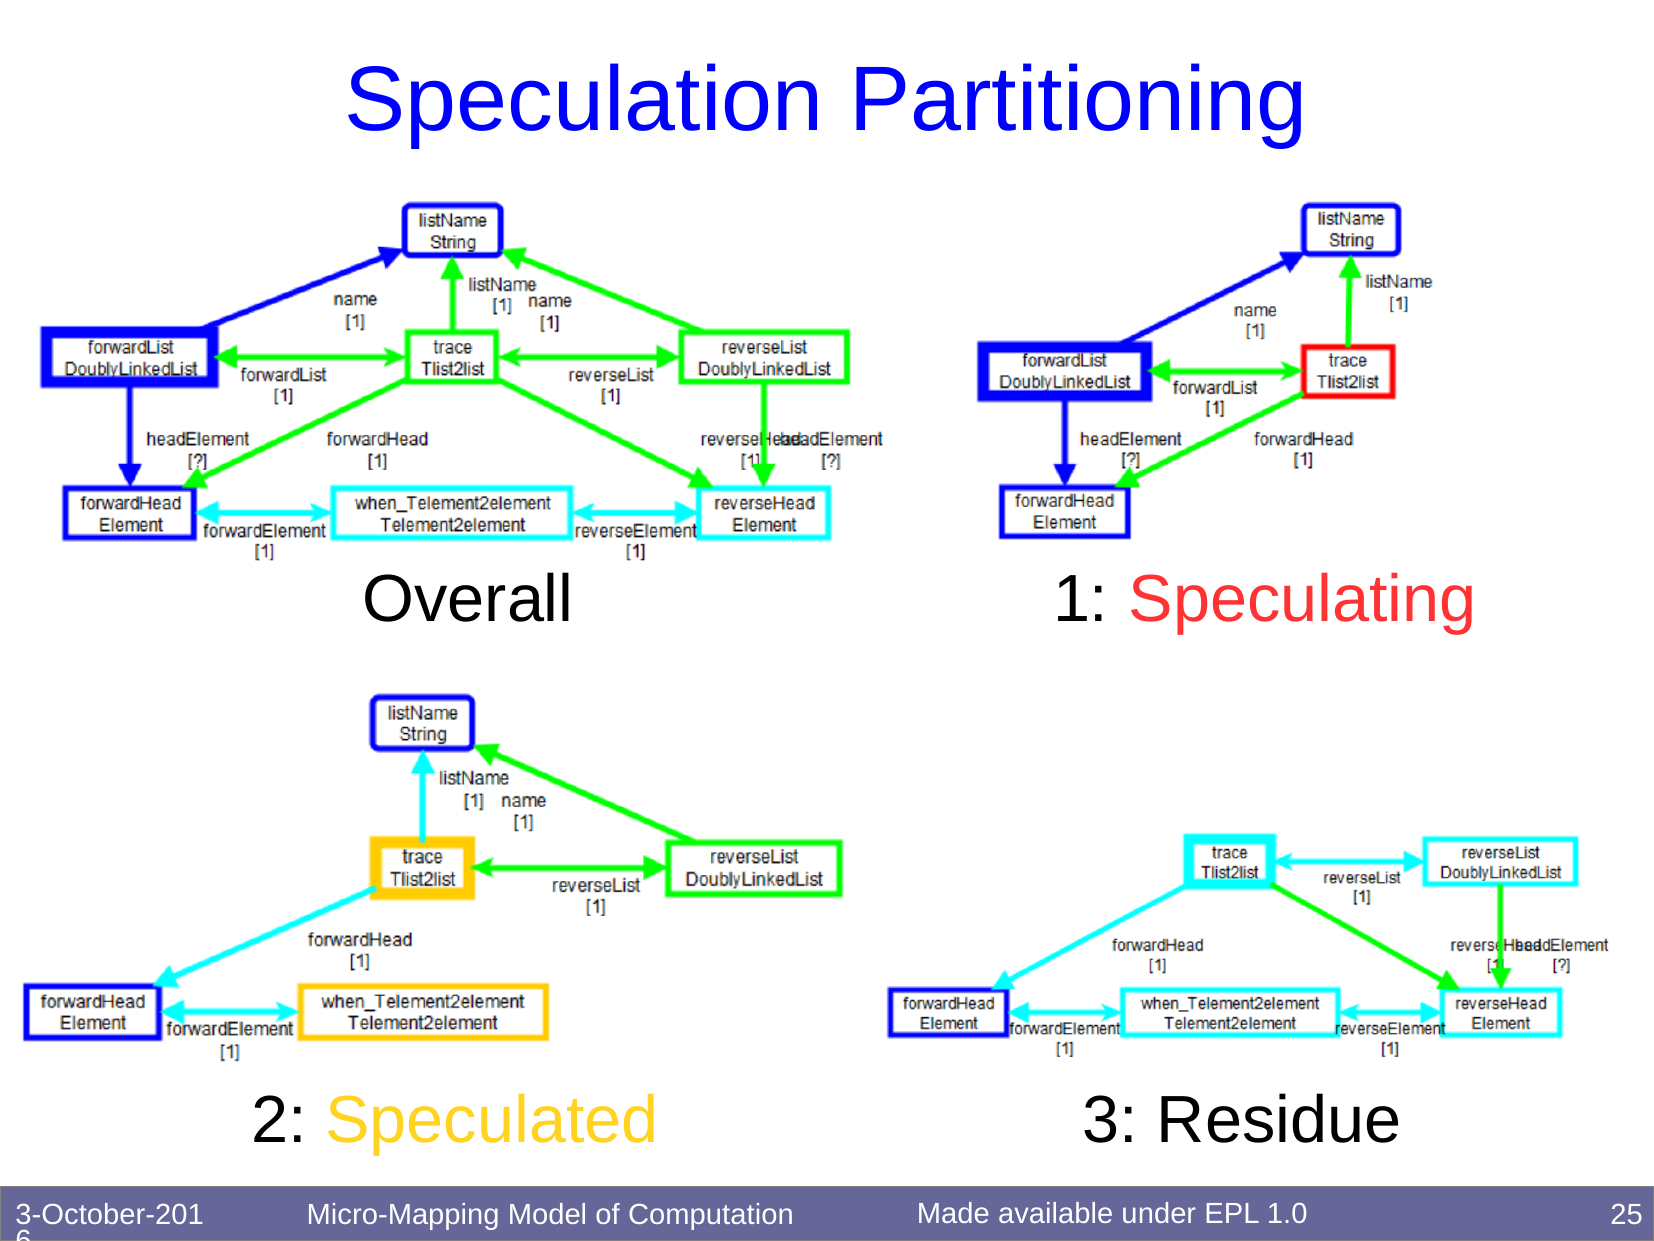

# Speculation Partitioning
 Overall 1: Speculating
 2: Speculated 3: Residue
3-October-2016
Micro-Mapping Model of Computation
25